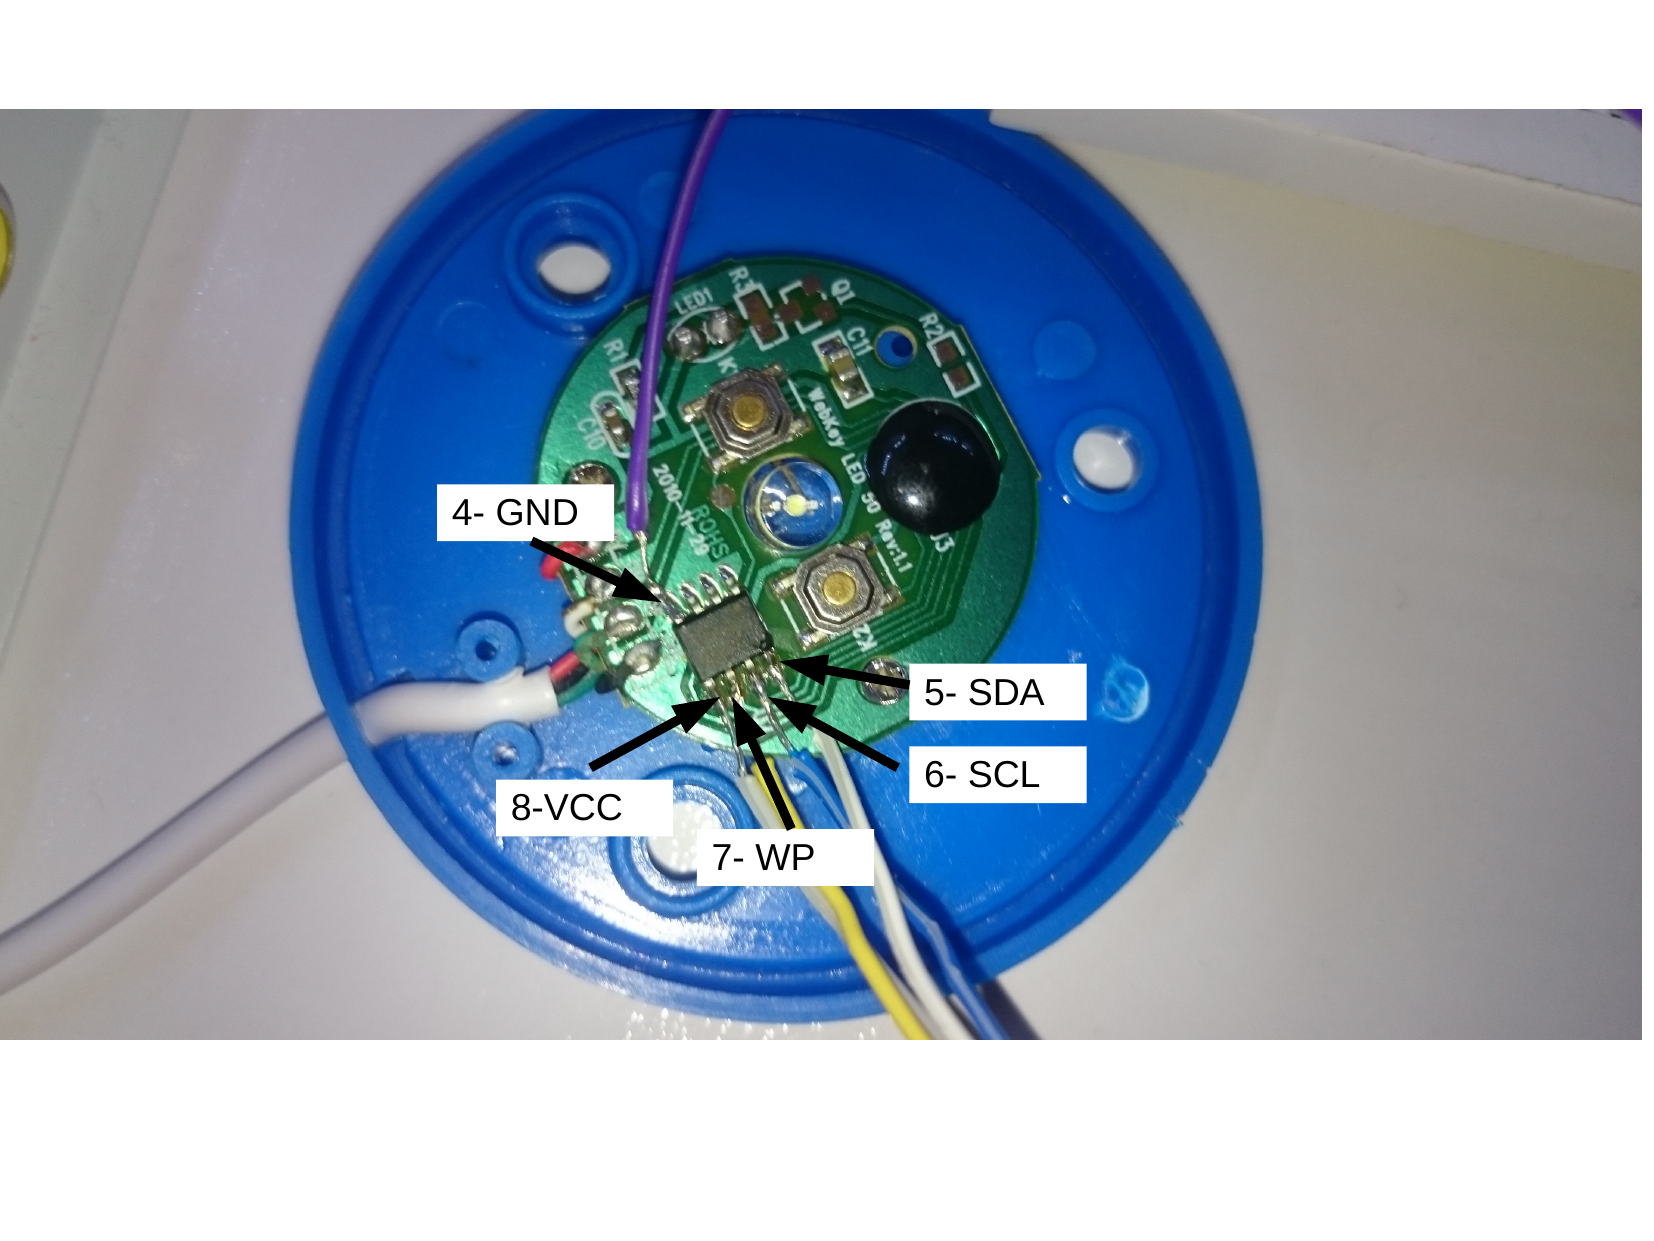

4- GND
5- SDA
6- SCL
8-VCC
7- WP